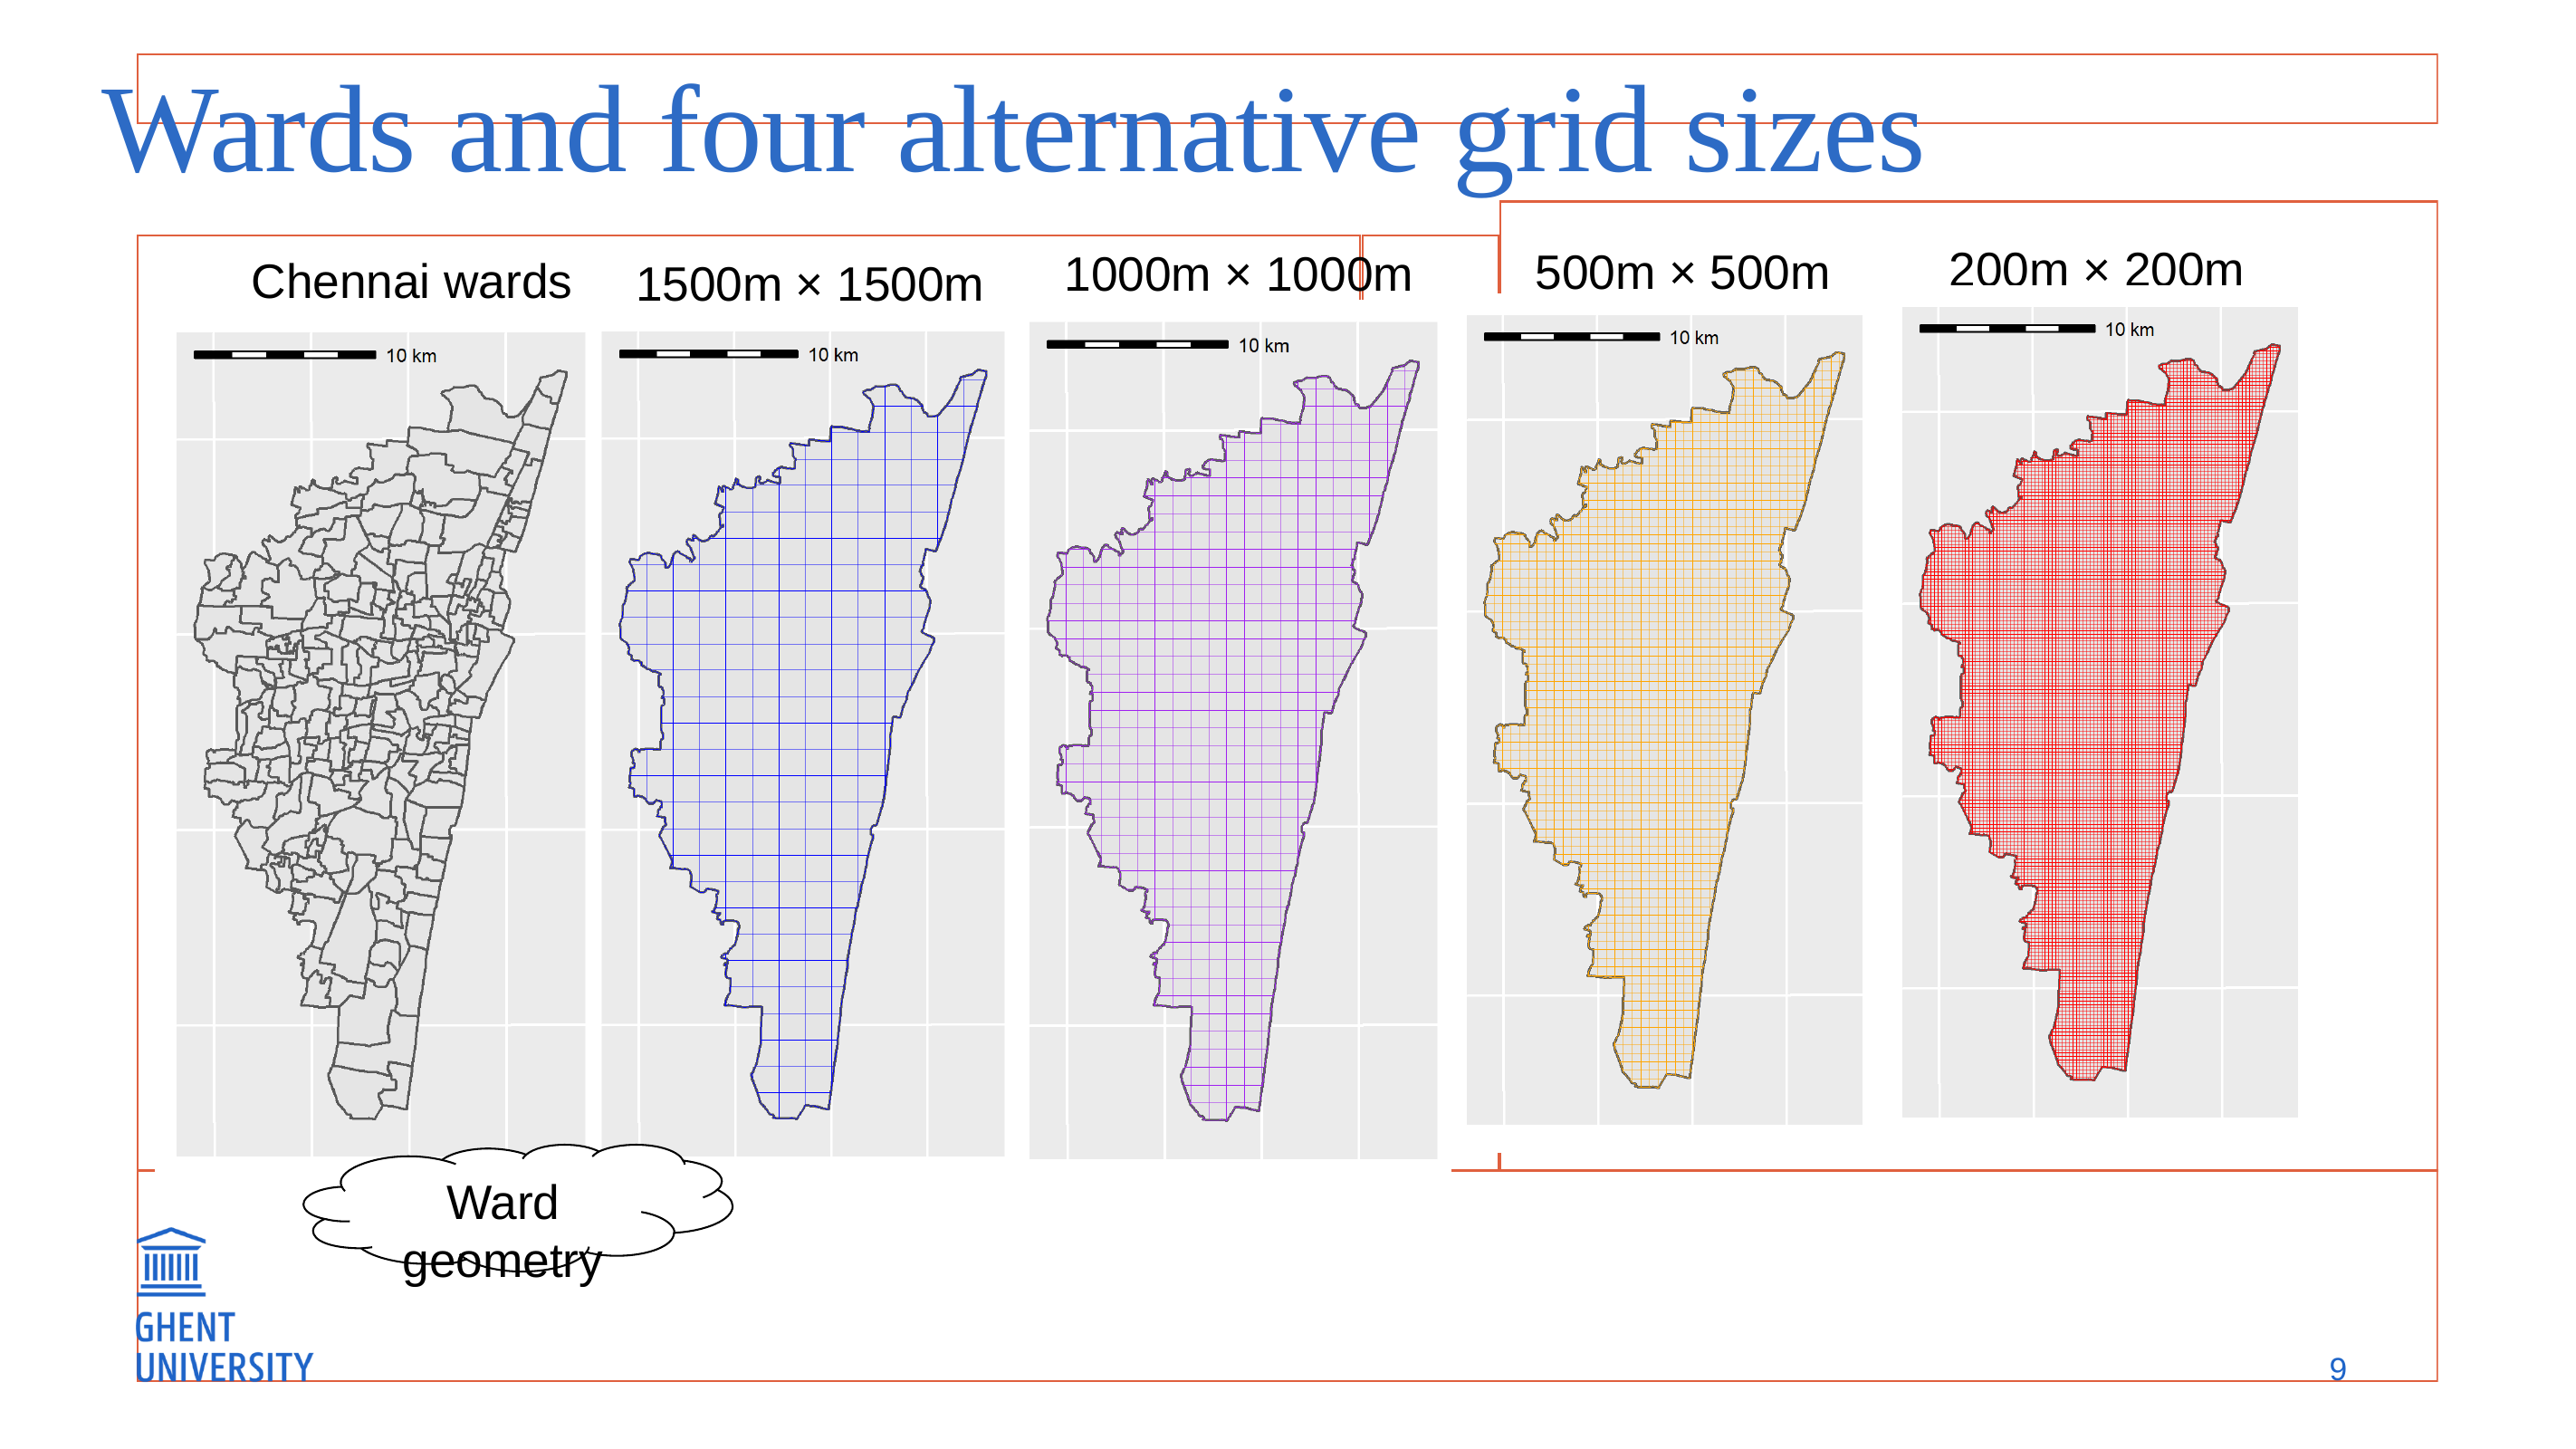

Wards and four alternative grid sizes
200m × 200m
500m × 500m
1000m × 1000m
Chennai wards
1500m × 1500m
Ward geometry